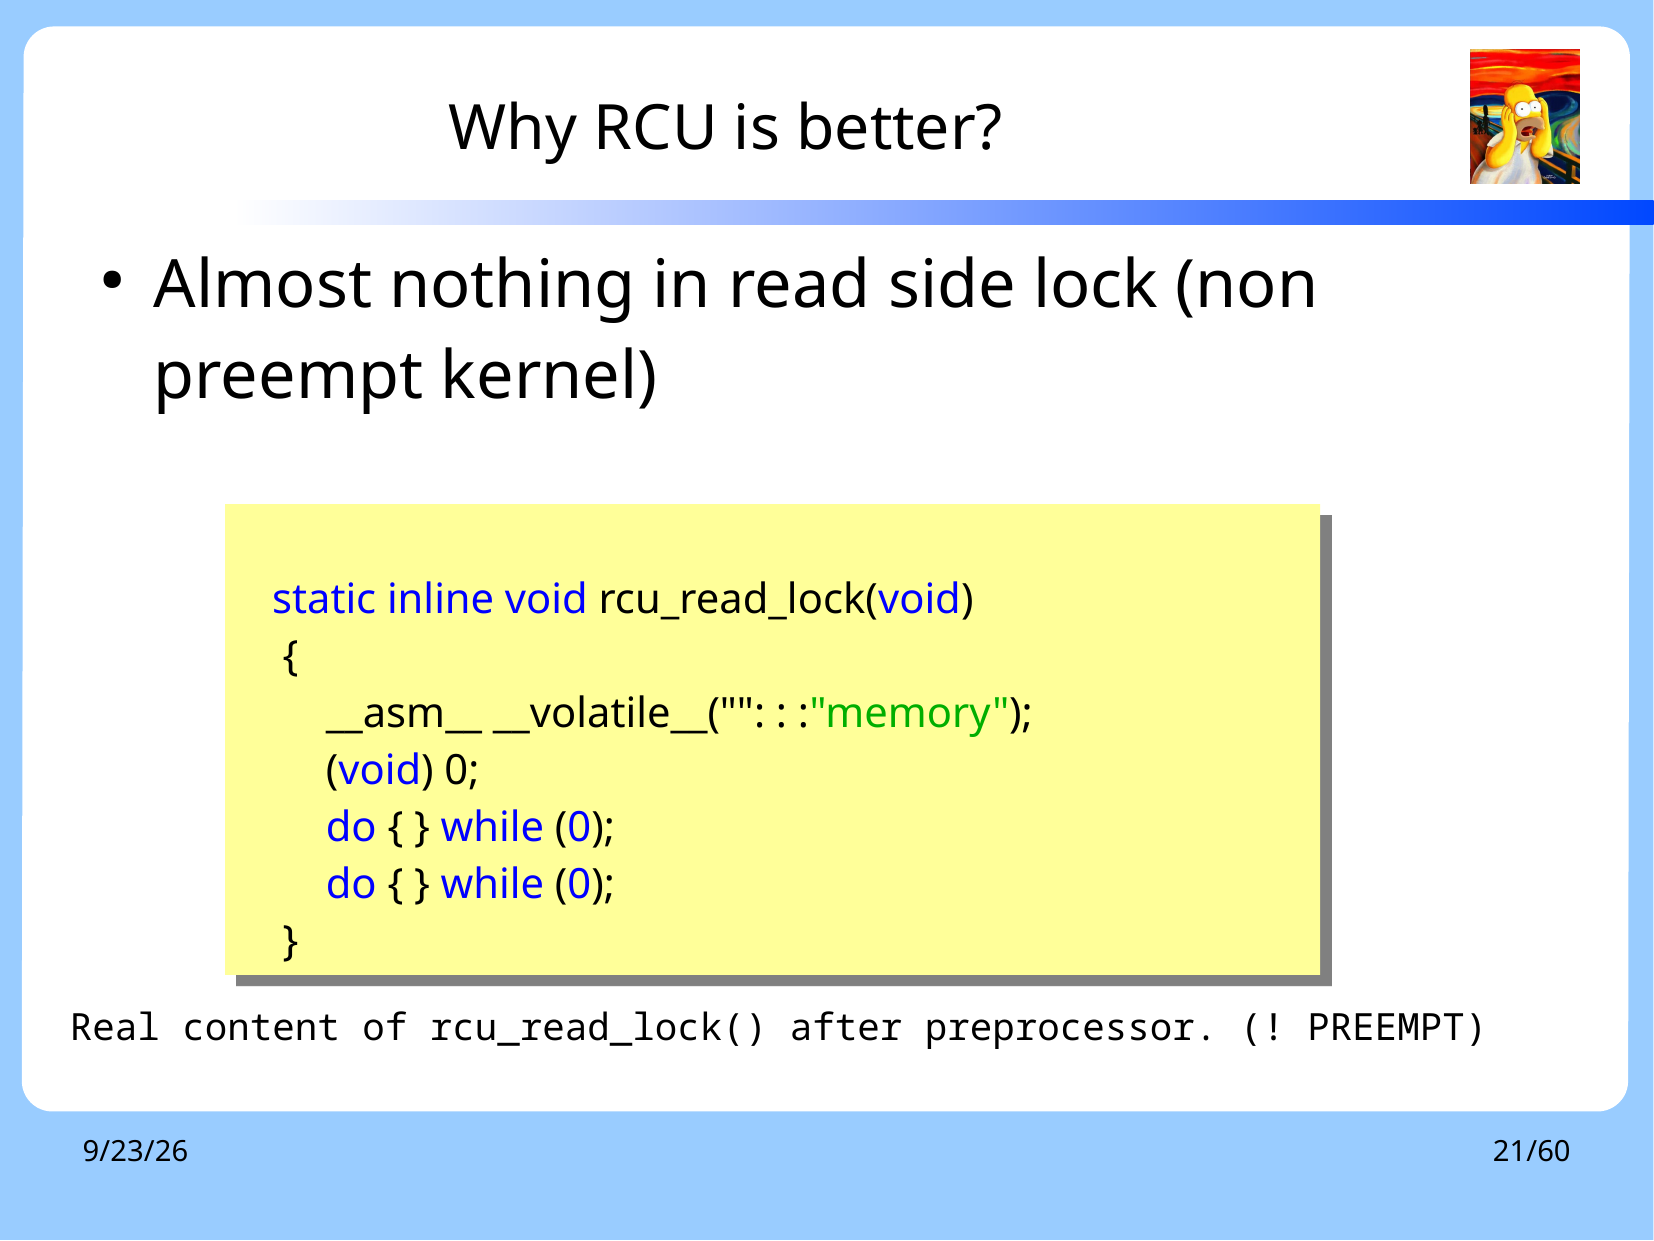

# Why RCU is better?
Almost nothing in read side lock (non preempt kernel)
 static inline void rcu_read_lock(void)
 {
 __asm__ __volatile__("": : :"memory");
 (void) 0;
 do { } while (0);
 do { } while (0);
 }
Real content of rcu_read_lock() after preprocessor. (! PREEMPT)
21